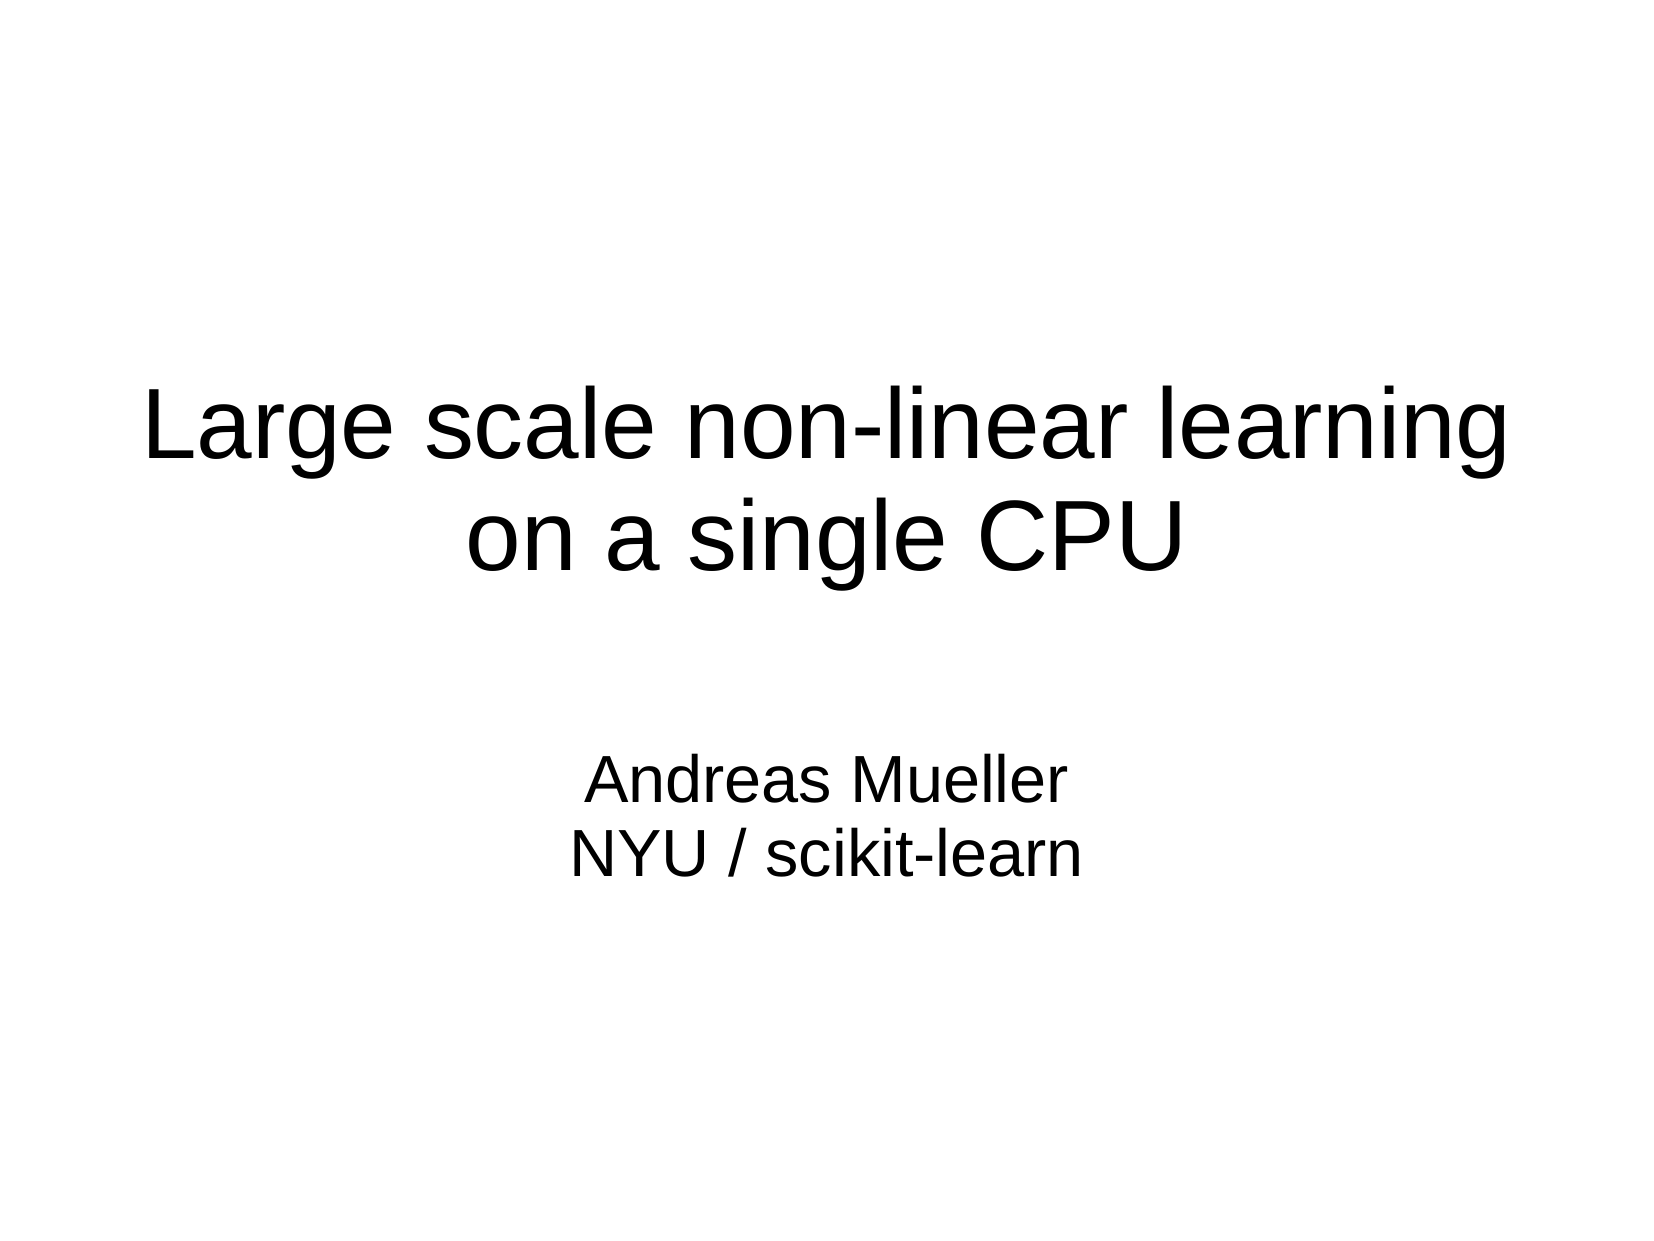

# Large scale non-linear learning on a single CPU
Andreas Mueller
NYU / scikit-learn